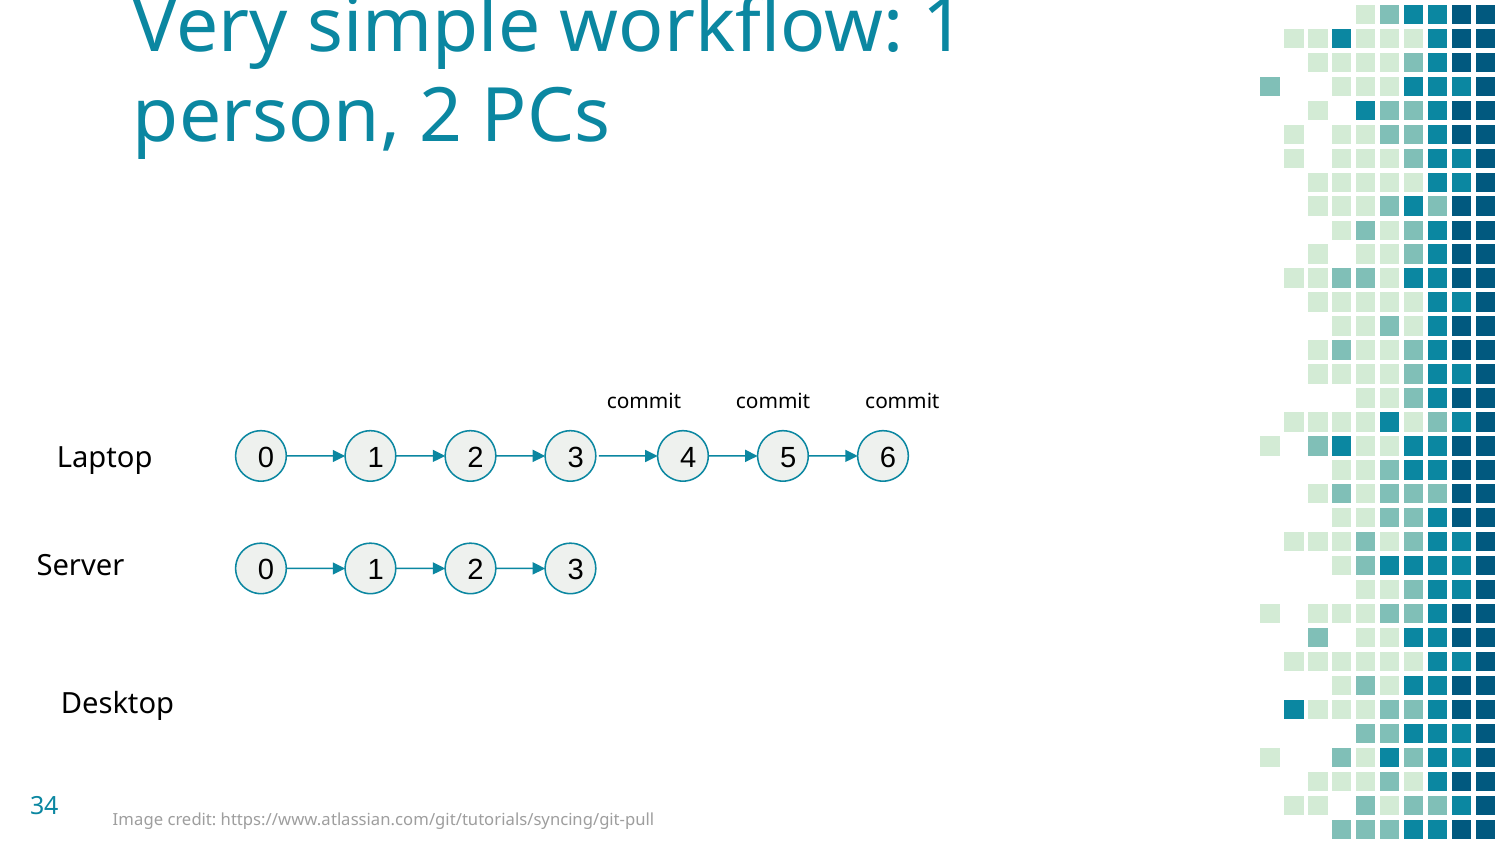

# Very simple workflow: 1 person, 2 PCs
commit commit commit
Laptop
0
1
2
3
4
5
6
Server
0
1
2
3
Desktop
Image credit: https://www.atlassian.com/git/tutorials/syncing/git-pull